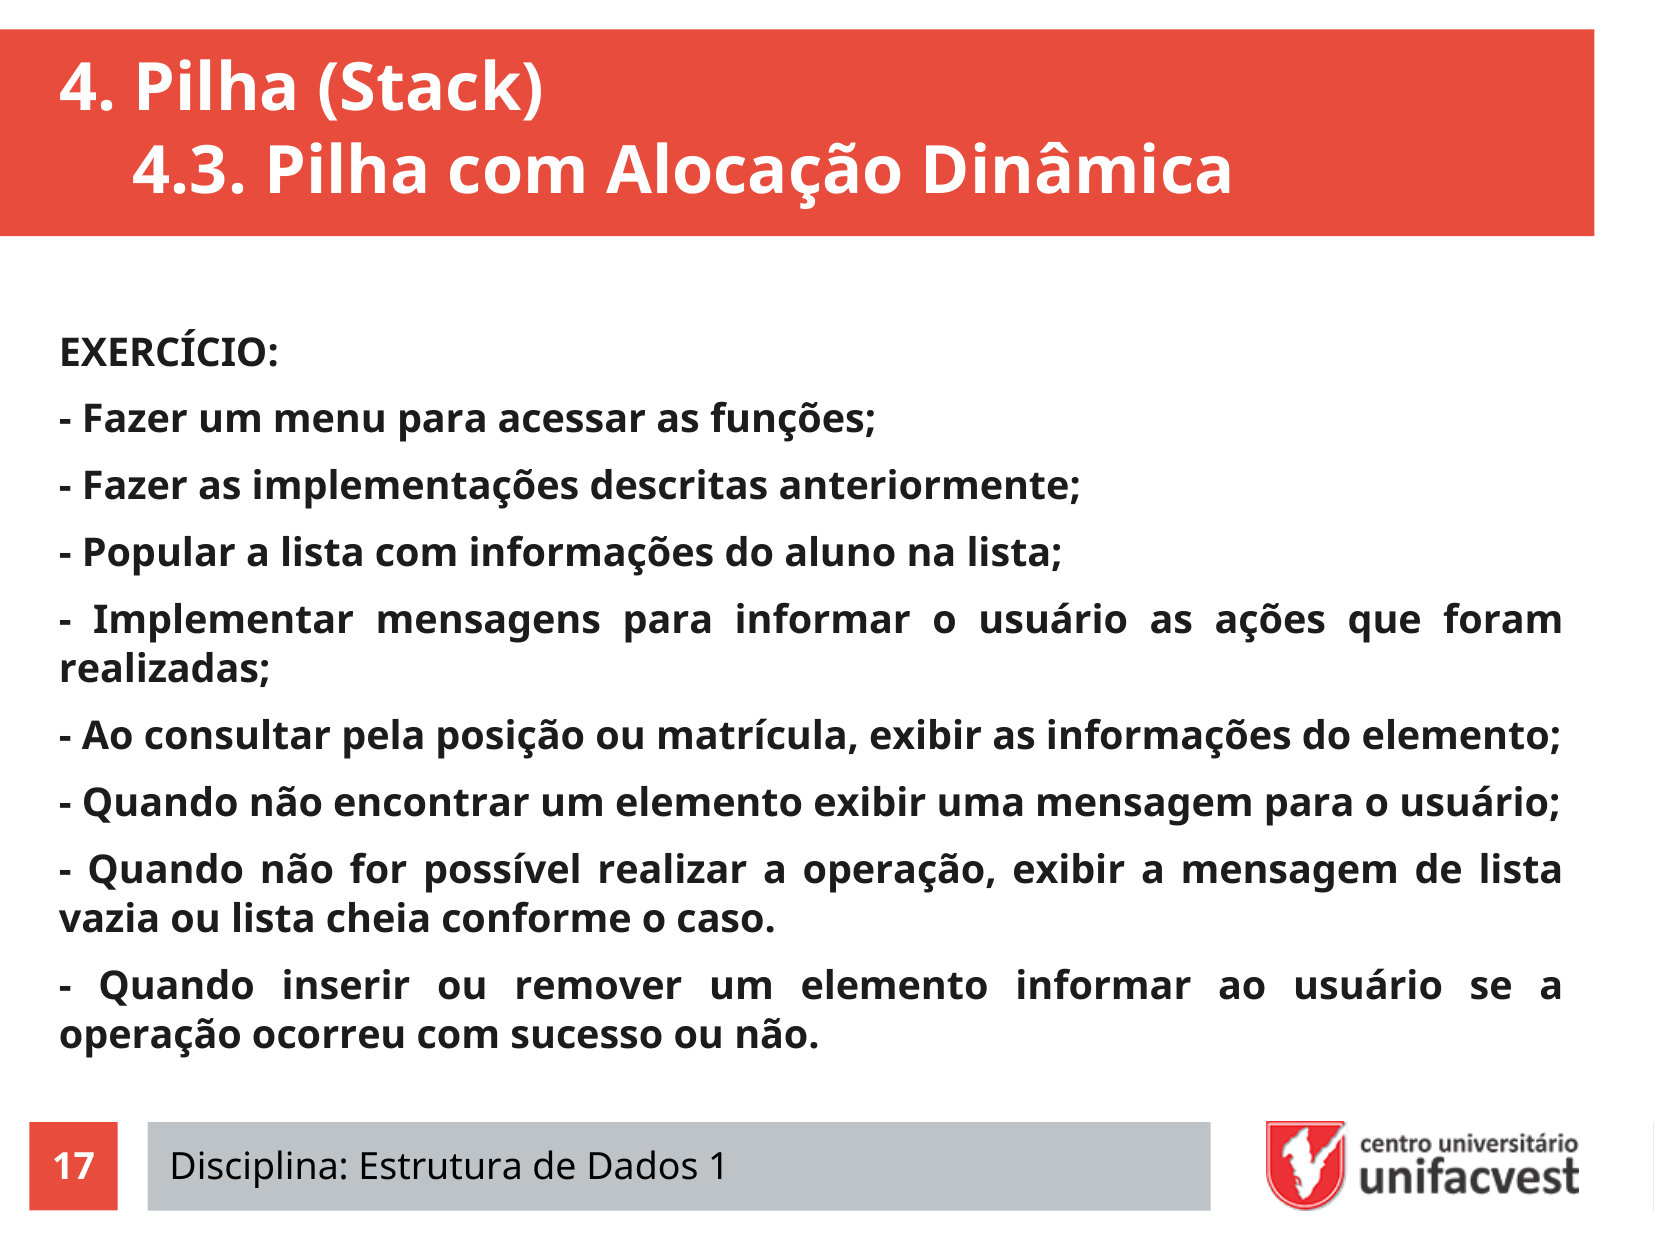

# 4. Pilha (Stack) 4.3. Pilha com Alocação Dinâmica
EXERCÍCIO:
- Fazer um menu para acessar as funções;
- Fazer as implementações descritas anteriormente;
- Popular a lista com informações do aluno na lista;
- Implementar mensagens para informar o usuário as ações que foram realizadas;
- Ao consultar pela posição ou matrícula, exibir as informações do elemento;
- Quando não encontrar um elemento exibir uma mensagem para o usuário;
- Quando não for possível realizar a operação, exibir a mensagem de lista vazia ou lista cheia conforme o caso.
- Quando inserir ou remover um elemento informar ao usuário se a operação ocorreu com sucesso ou não.
17
Disciplina: Estrutura de Dados 1